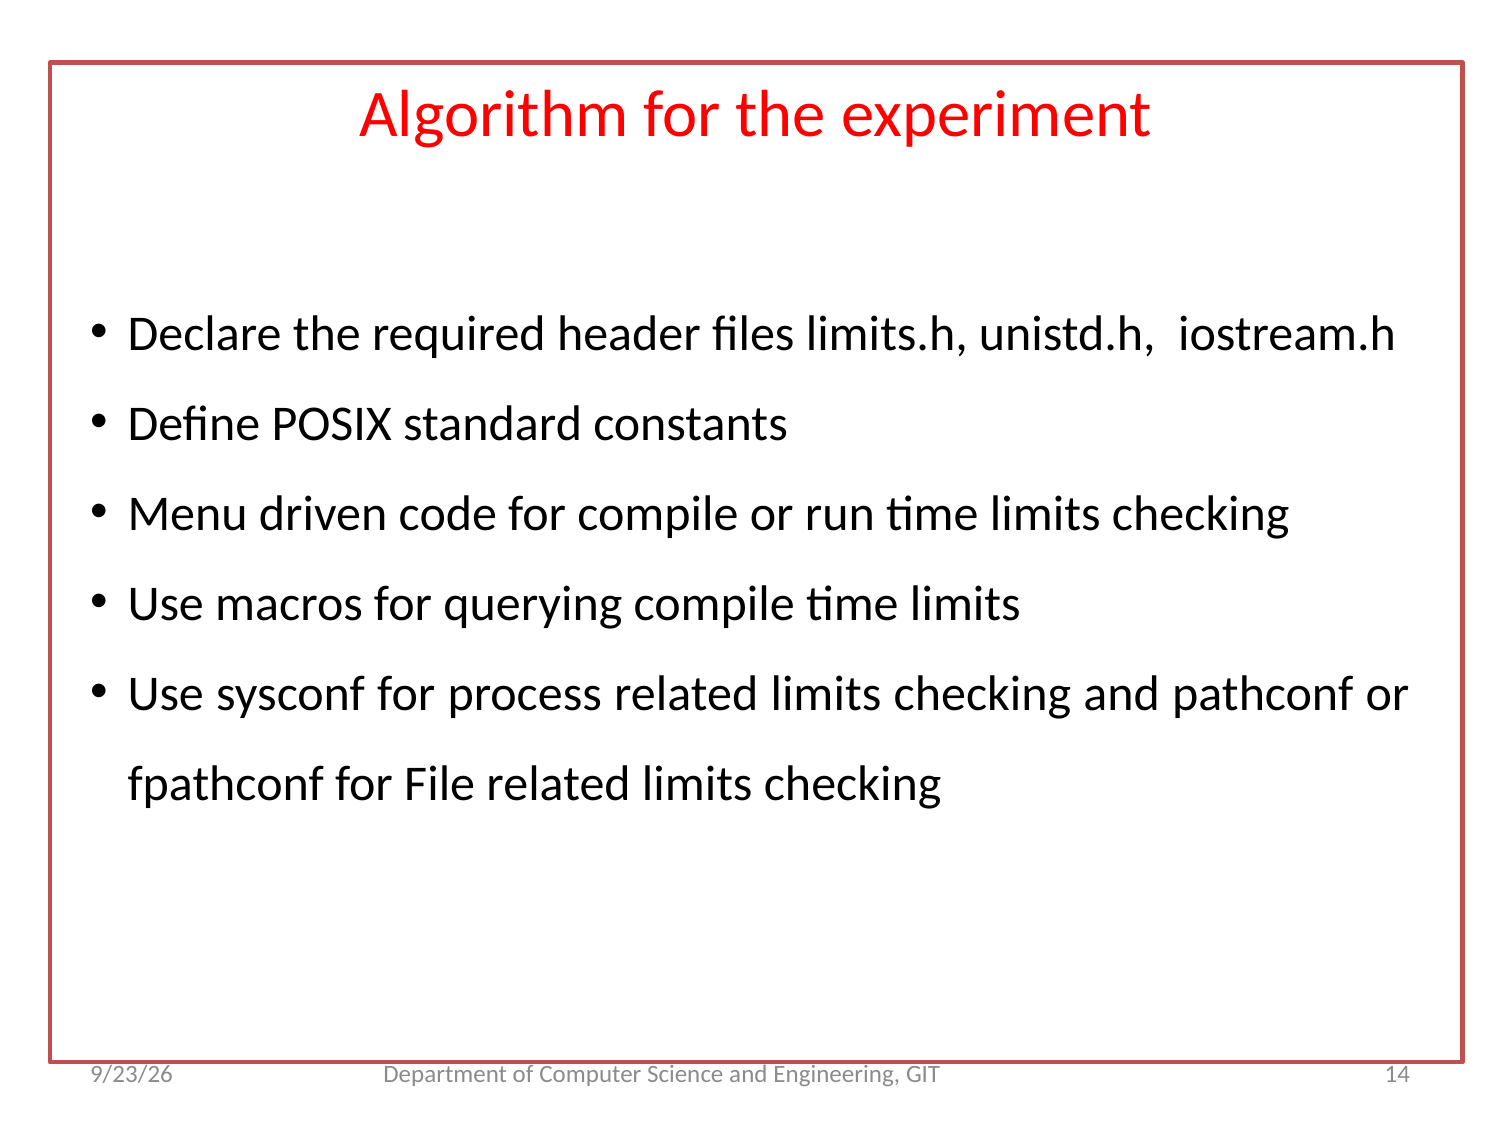

# Algorithm for the experiment
Declare the required header files limits.h, unistd.h, iostream.h
Define POSIX standard constants
Menu driven code for compile or run time limits checking
Use macros for querying compile time limits
Use sysconf for process related limits checking and pathconf or fpathconf for File related limits checking
Department of Computer Science and Engineering, GIT